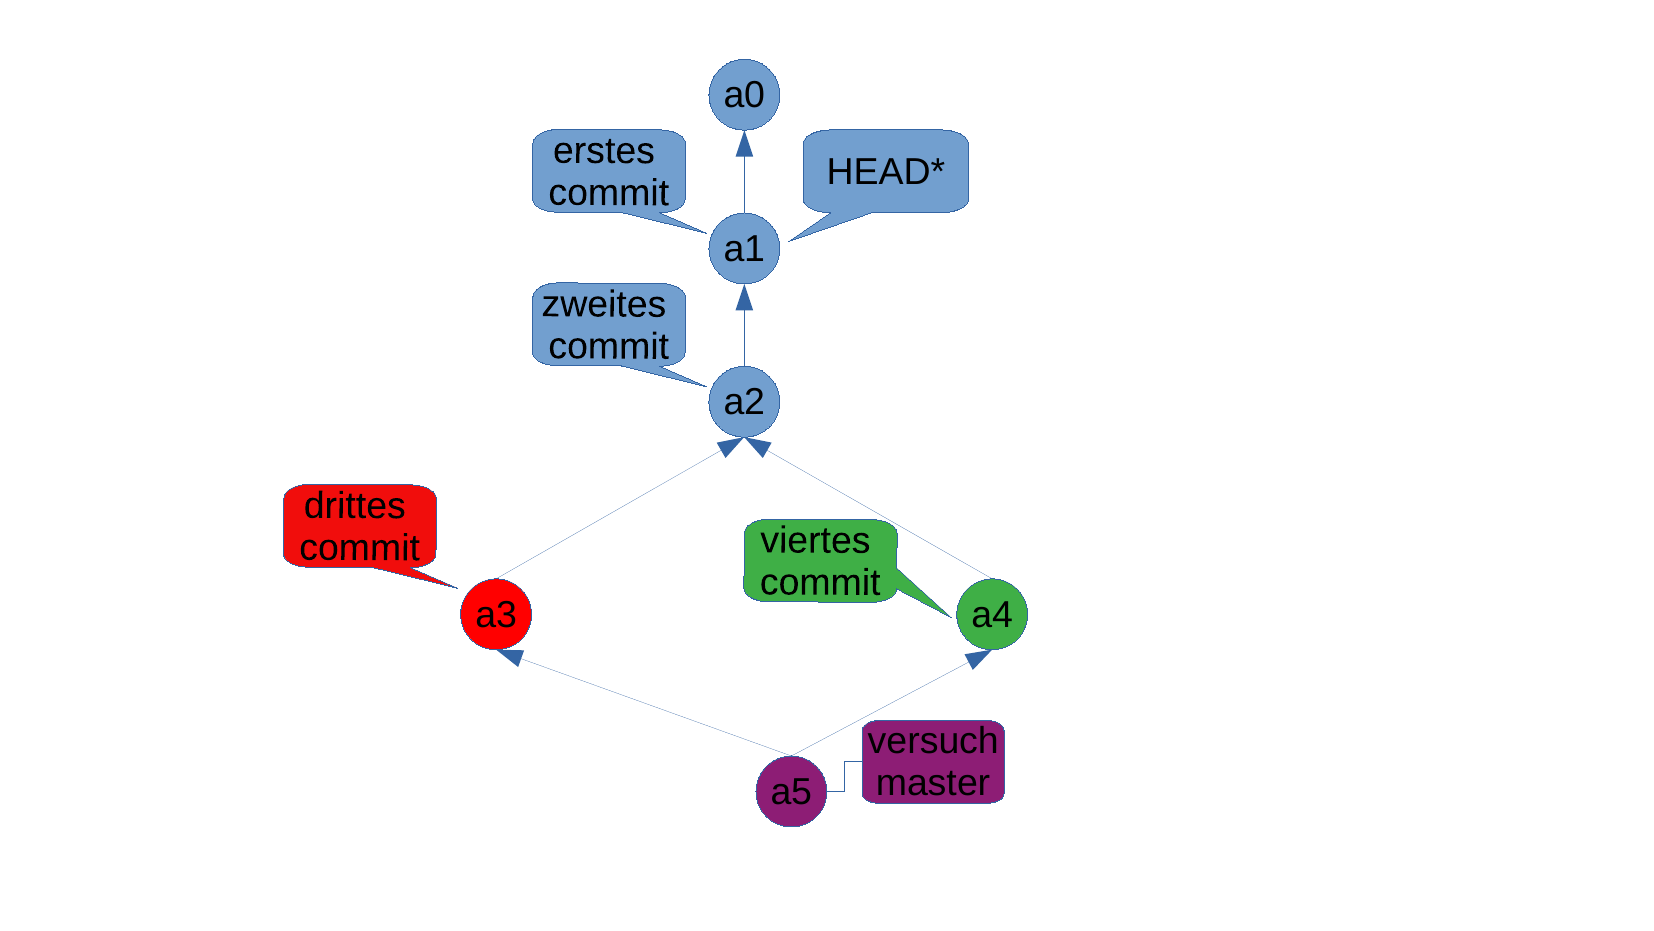

a0
erstes
commit
HEAD*
a1
zweites
commit
a2
drittes
commit
viertes
commit
a3
a4
versuch
master
a5